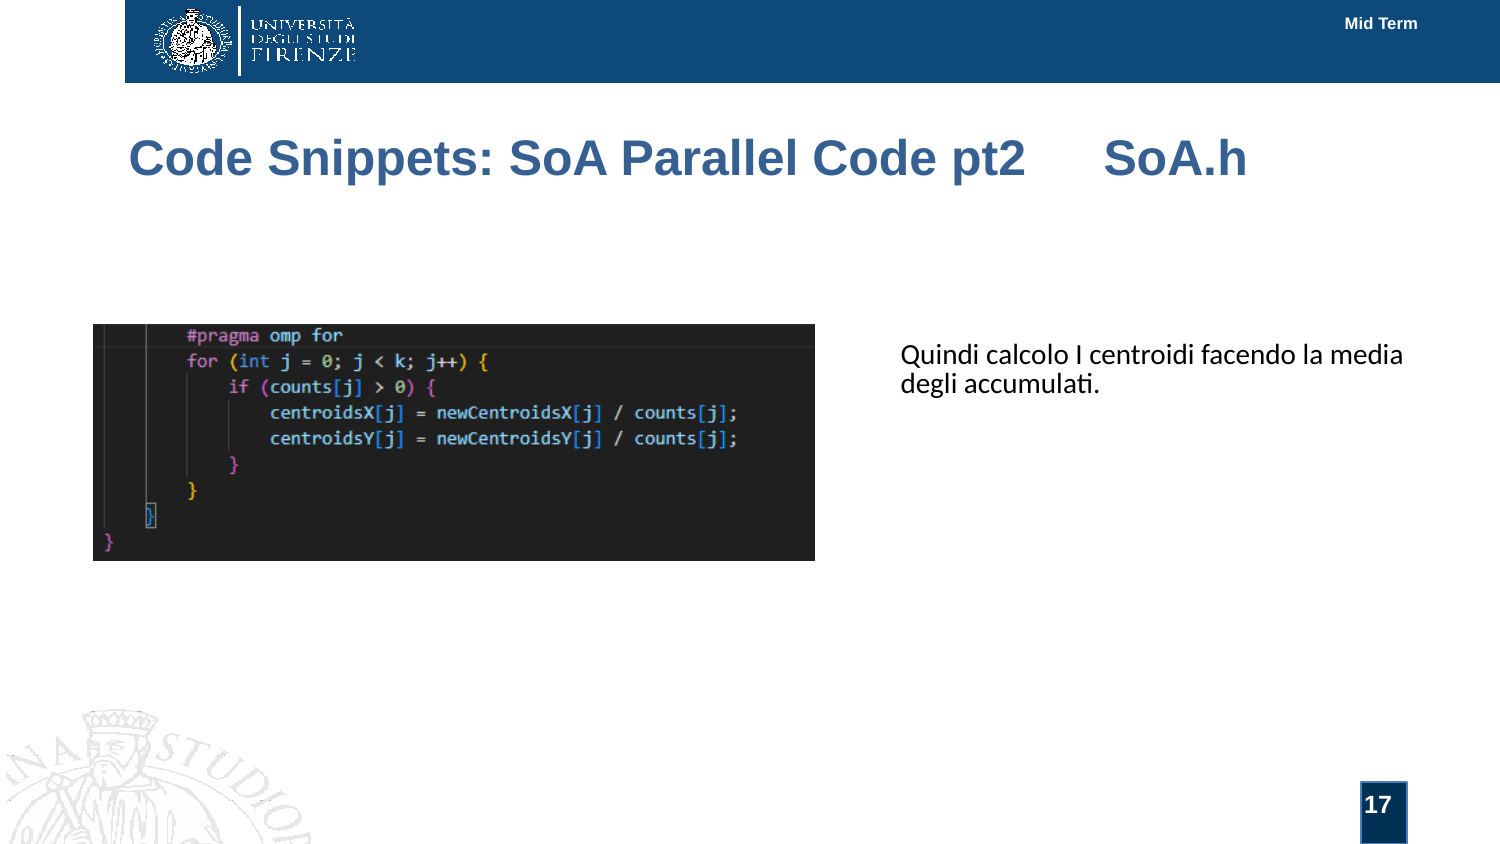

Mid Term
Code Snippets: SoA Parallel Code pt2 	SoA.h
Quindi calcolo I centroidi facendo la media degli accumulati.